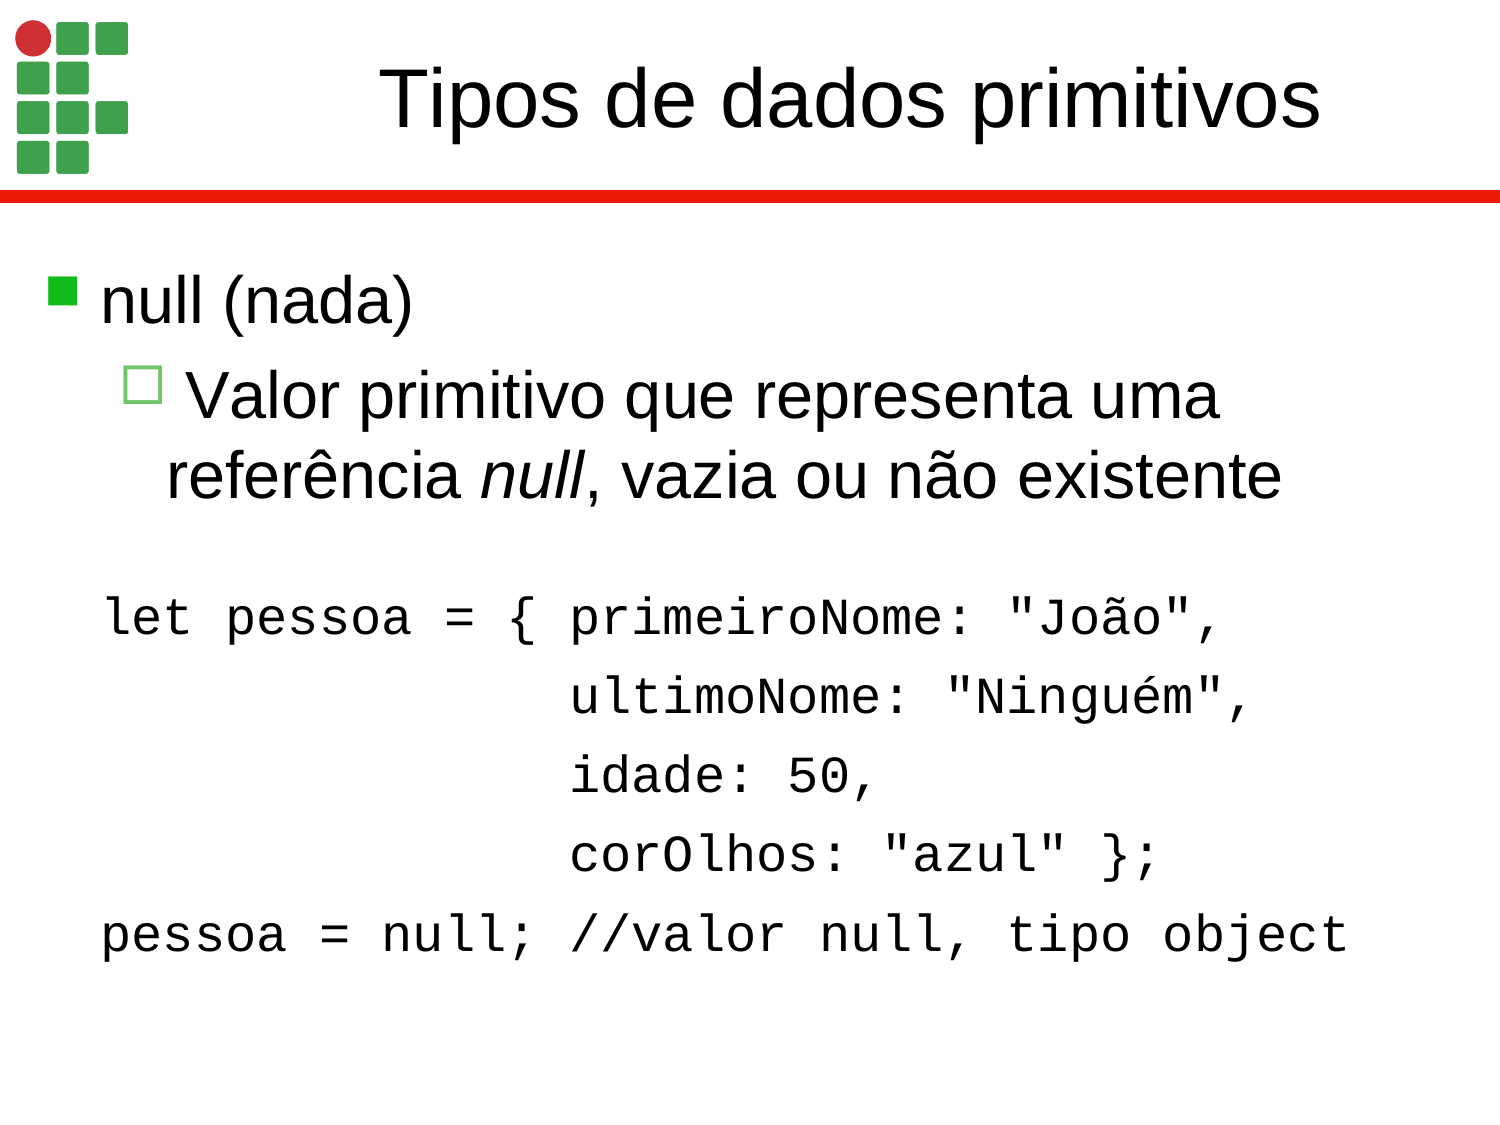

# Tipos de dados primitivos
null (nada)
 Valor primitivo que representa uma referência null, vazia ou não existente
let pessoa = { primeiroNome: "João",
 ultimoNome: "Ninguém",
 idade: 50,
 corOlhos: "azul" };
pessoa = null; //valor null, tipo object